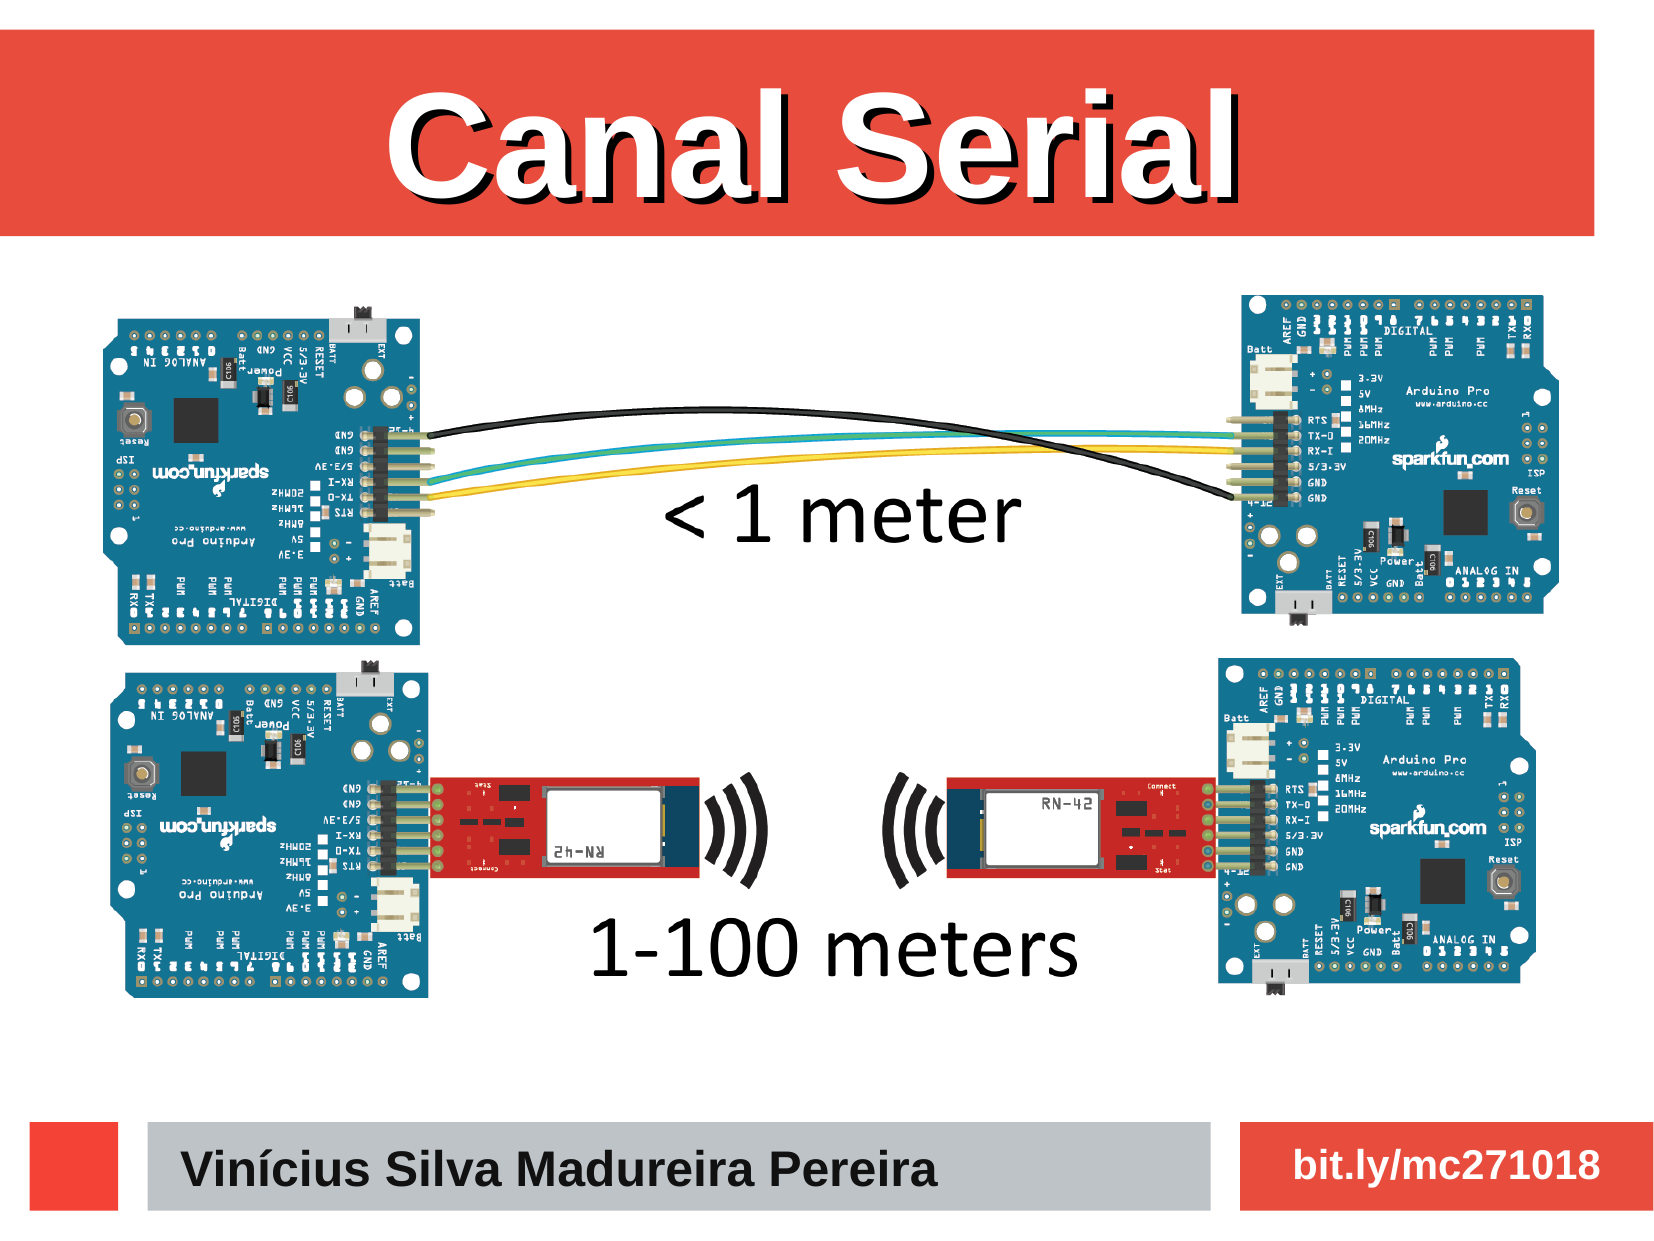

# Canal Serial
Vinícius Silva Madureira Pereira
bit.ly/mc271018